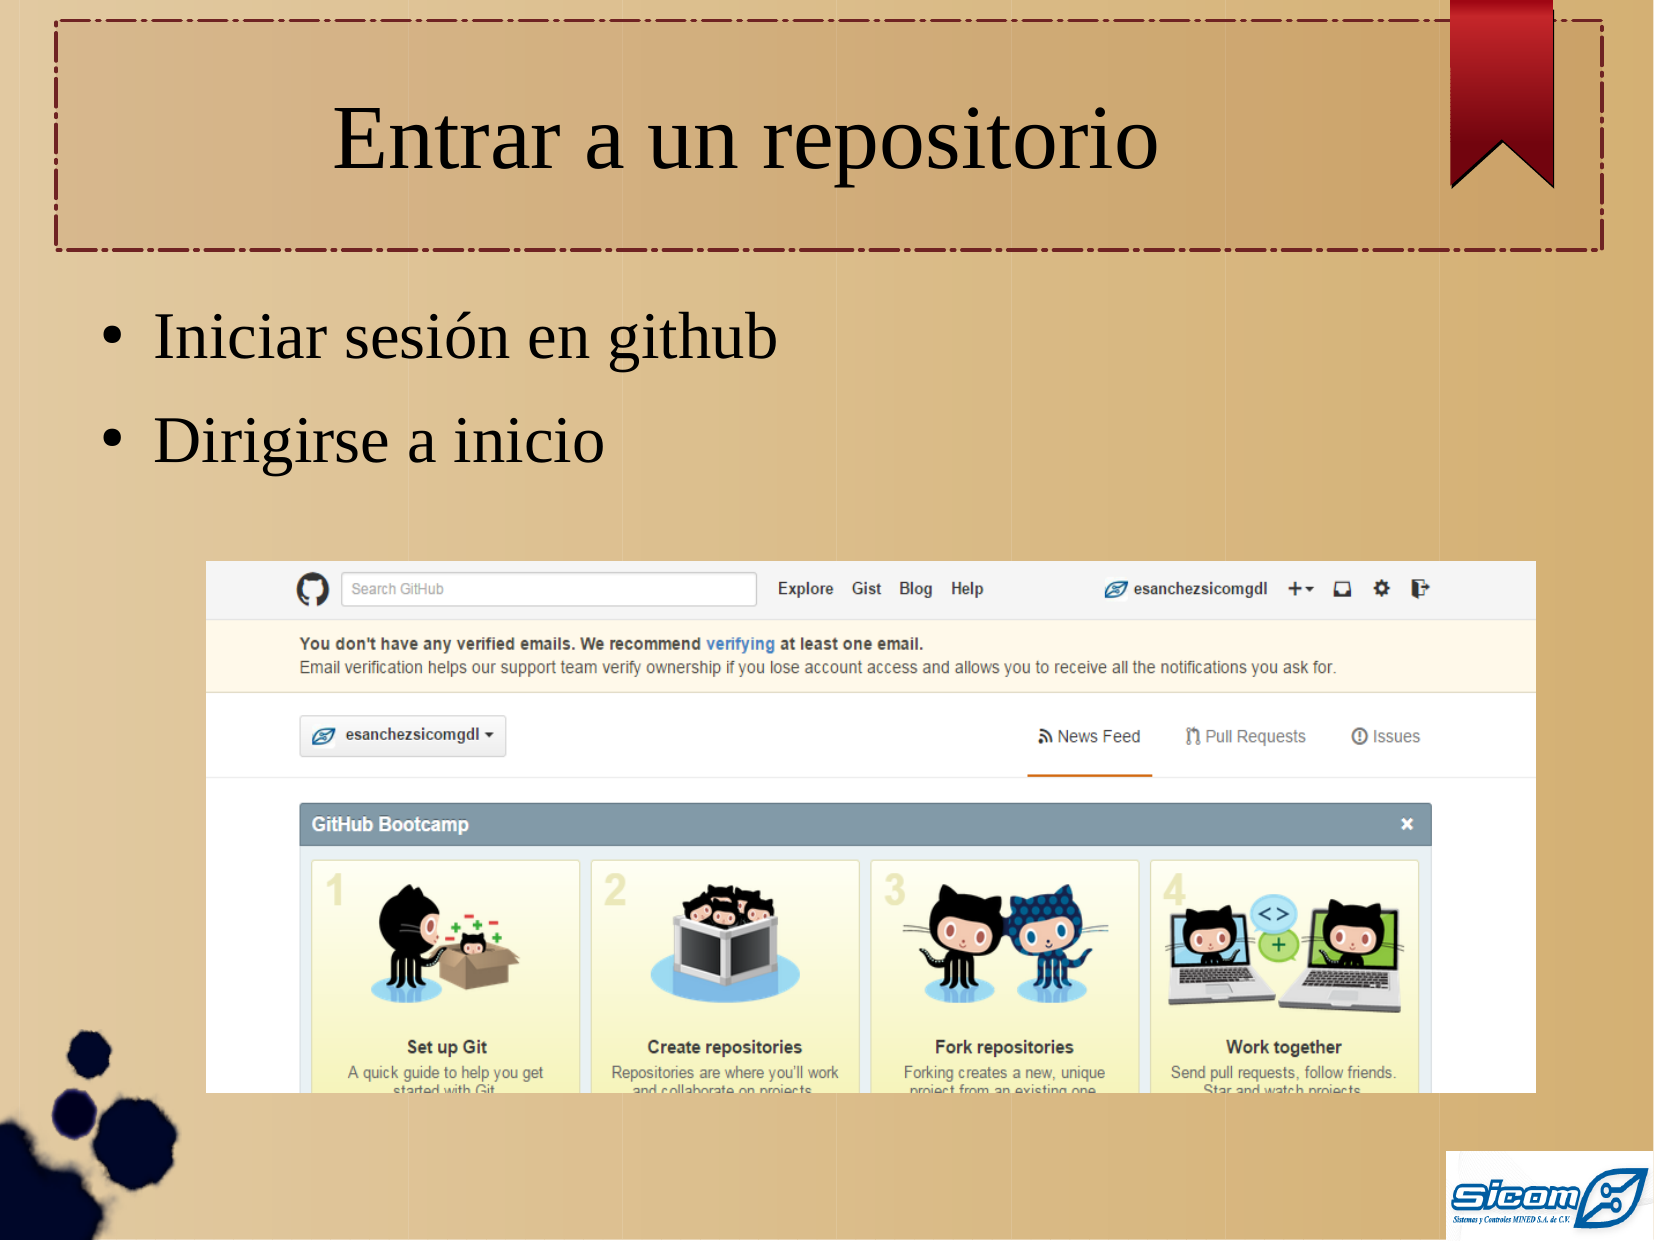

# Entrar a un repositorio
Iniciar sesión en github
Dirigirse a inicio